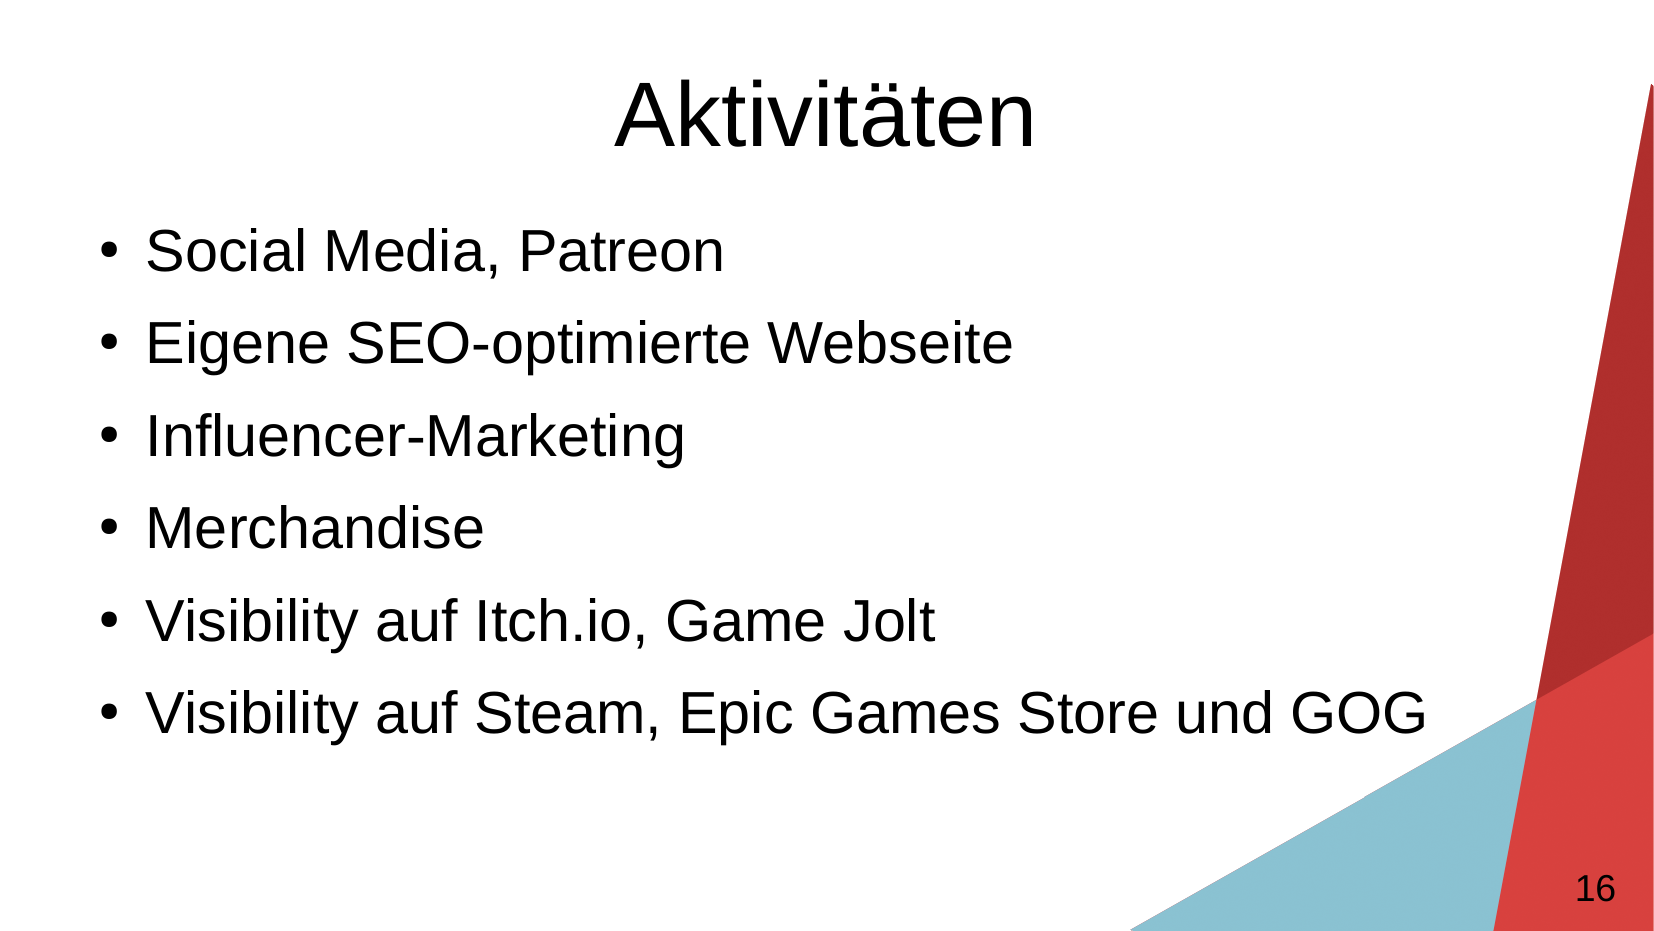

# Aktivitäten
Social Media, Patreon
Eigene SEO-optimierte Webseite
Influencer-Marketing
Merchandise
Visibility auf Itch.io, Game Jolt
Visibility auf Steam, Epic Games Store und GOG